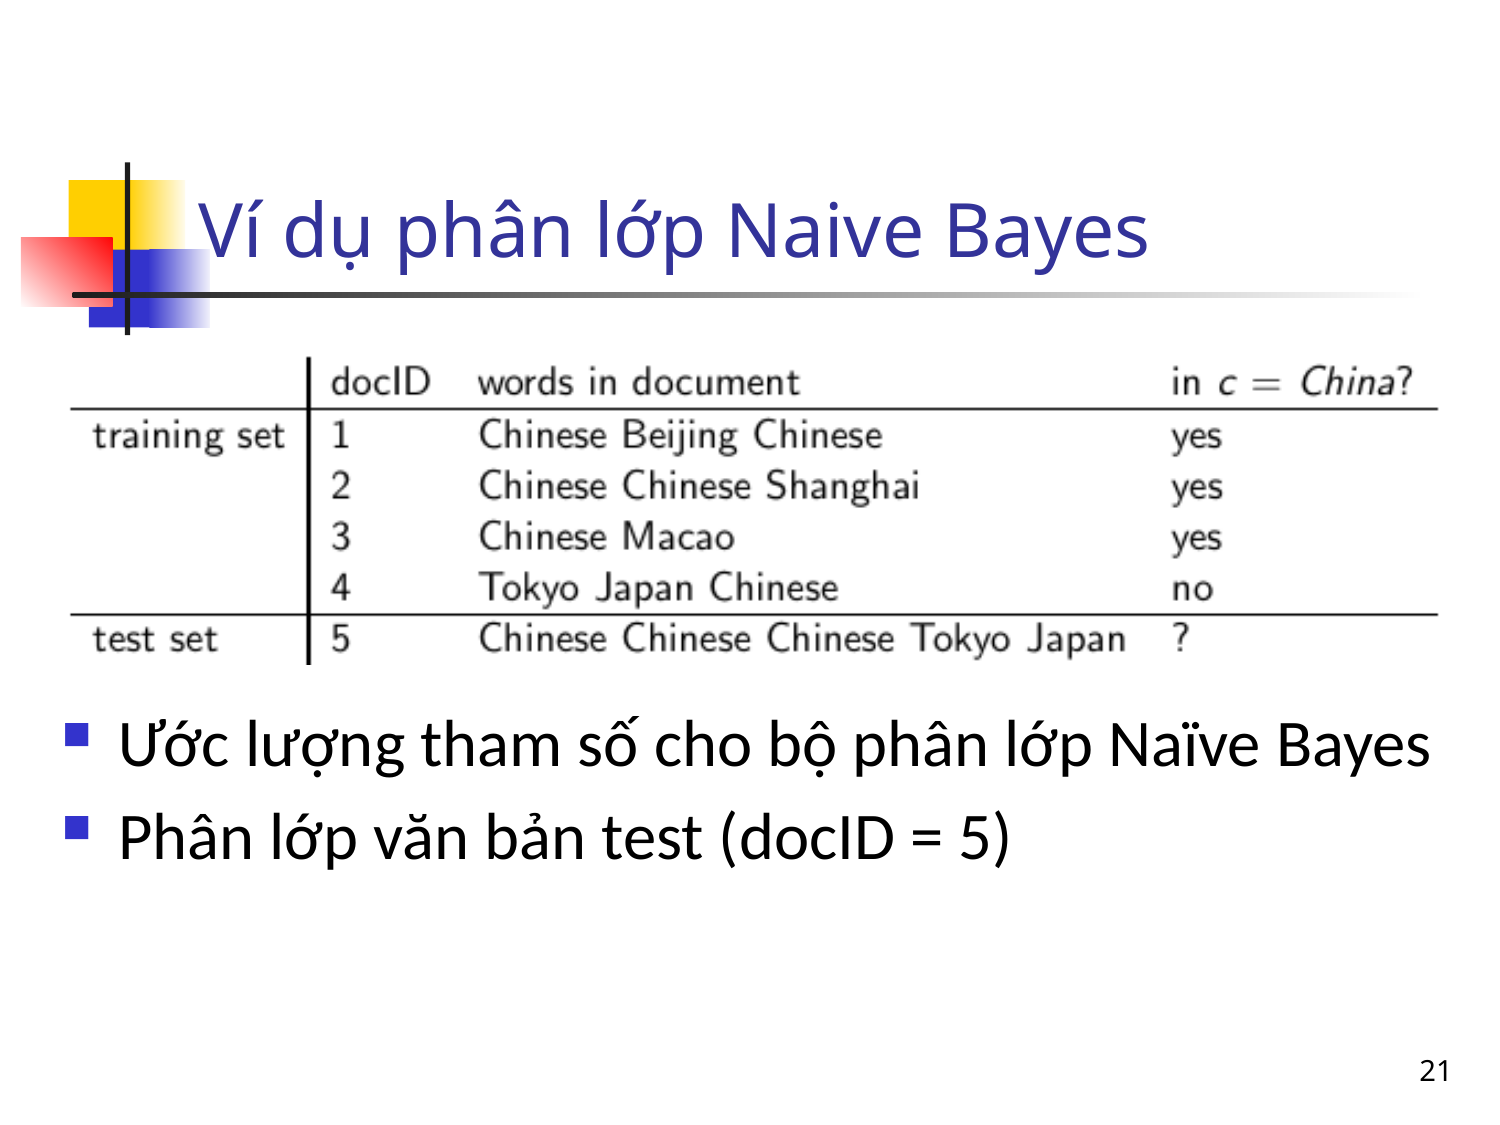

Ví dụ phân lớp Naive Bayes
Ước lượng tham số cho bộ phân lớp Naïve Bayes
Phân lớp văn bản test (docID = 5)